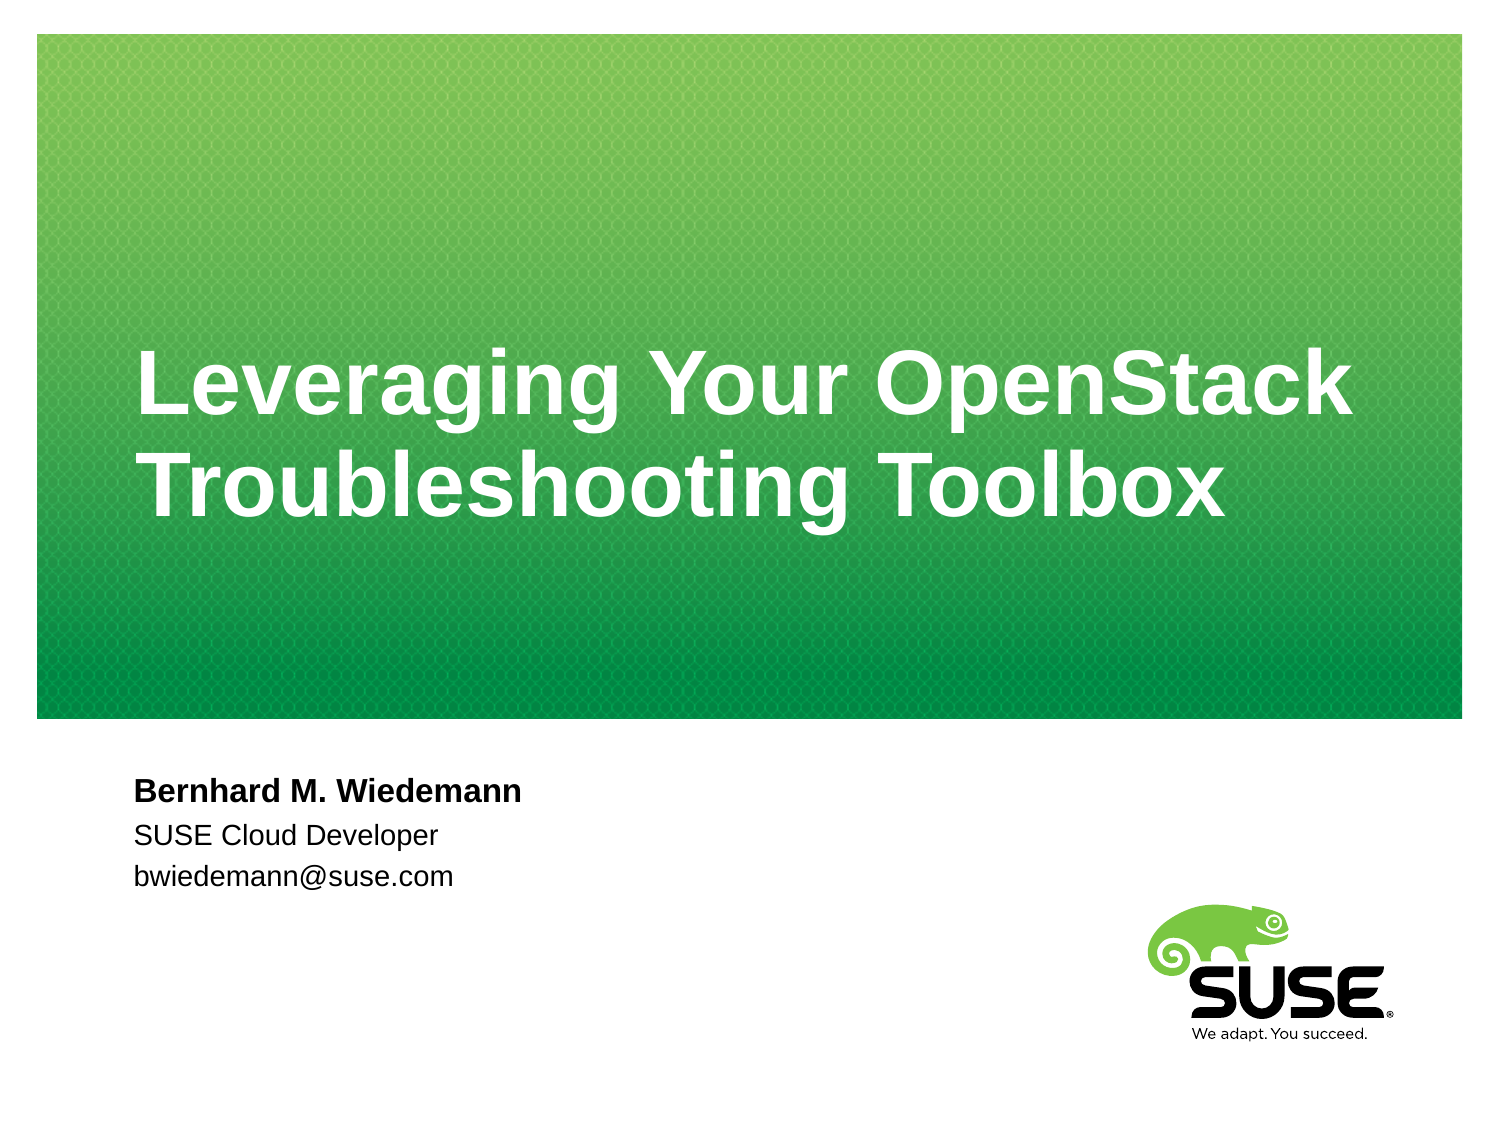

# Leveraging Your OpenStack Troubleshooting Toolbox
Bernhard M. Wiedemann
SUSE Cloud Developer
bwiedemann@suse.com